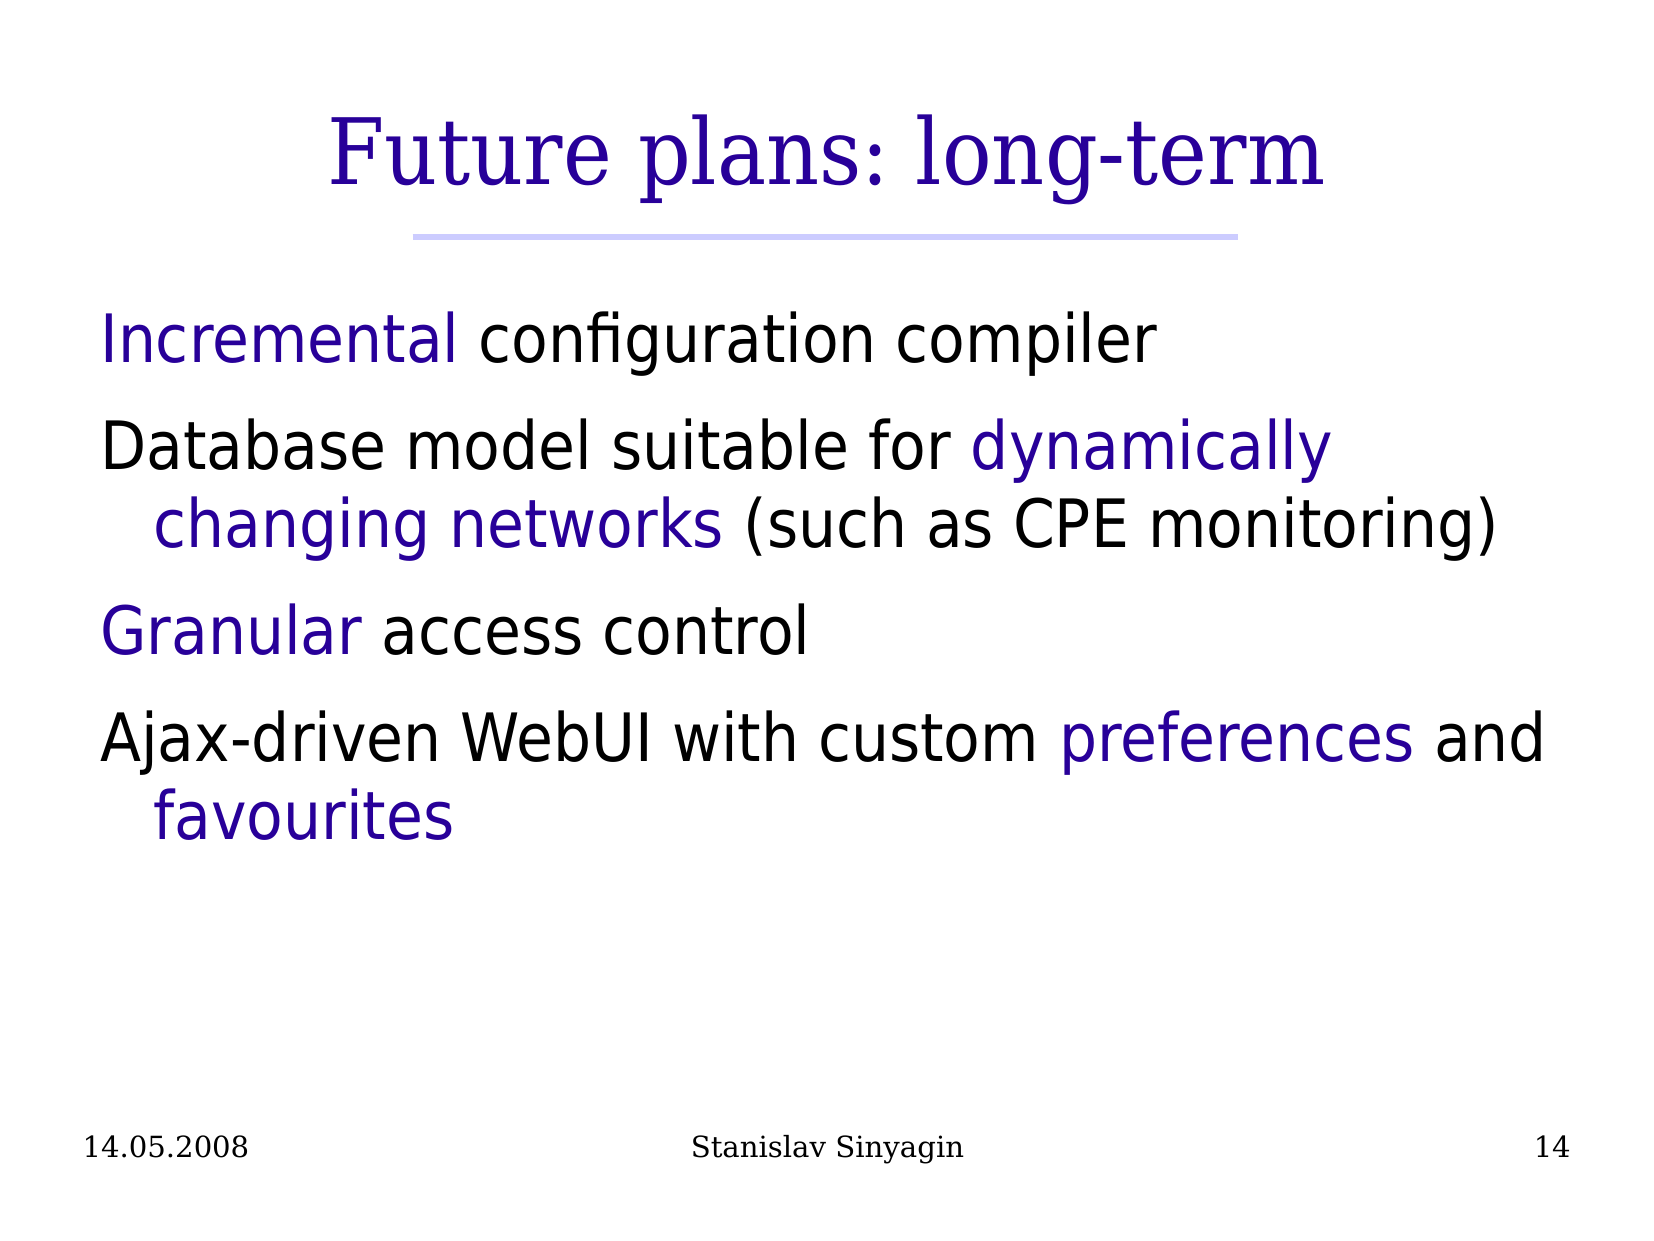

# Future plans: long-term
Incremental configuration compiler
Database model suitable for dynamically changing networks (such as CPE monitoring)
Granular access control
Ajax-driven WebUI with custom preferences and favourites
14.05.2008
Stanislav Sinyagin
14